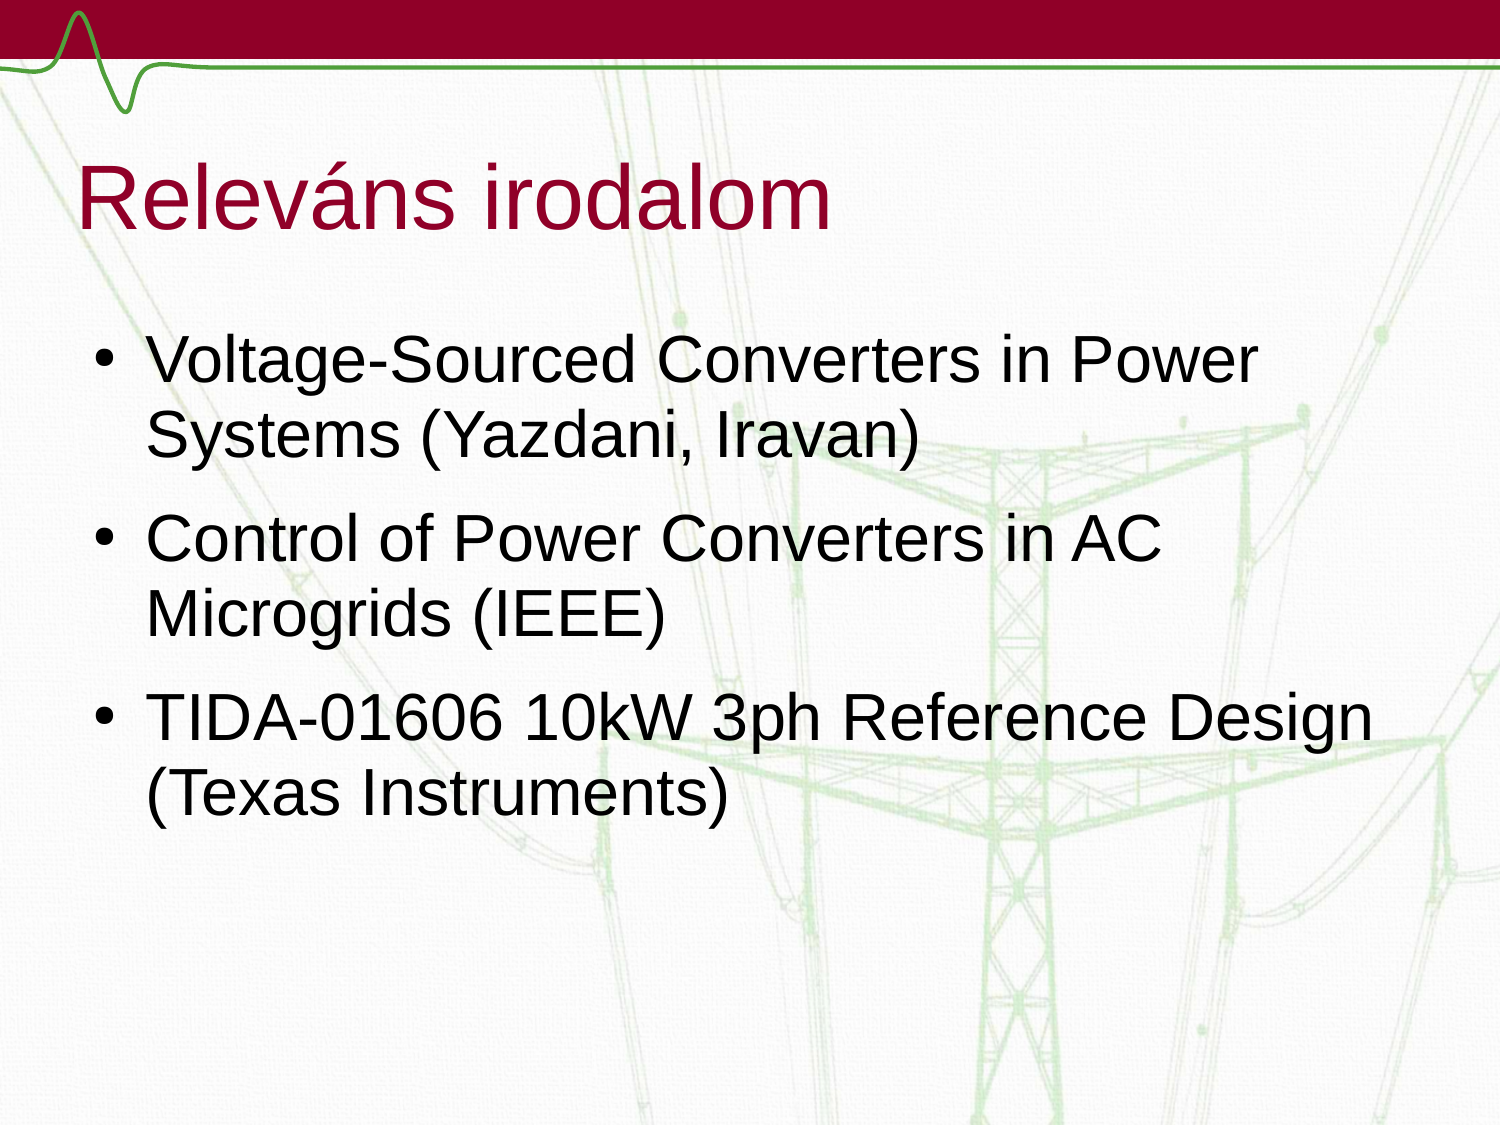

# Releváns irodalom
Voltage-Sourced Converters in Power Systems (Yazdani, Iravan)
Control of Power Converters in AC Microgrids (IEEE)
TIDA-01606 10kW 3ph Reference Design (Texas Instruments)